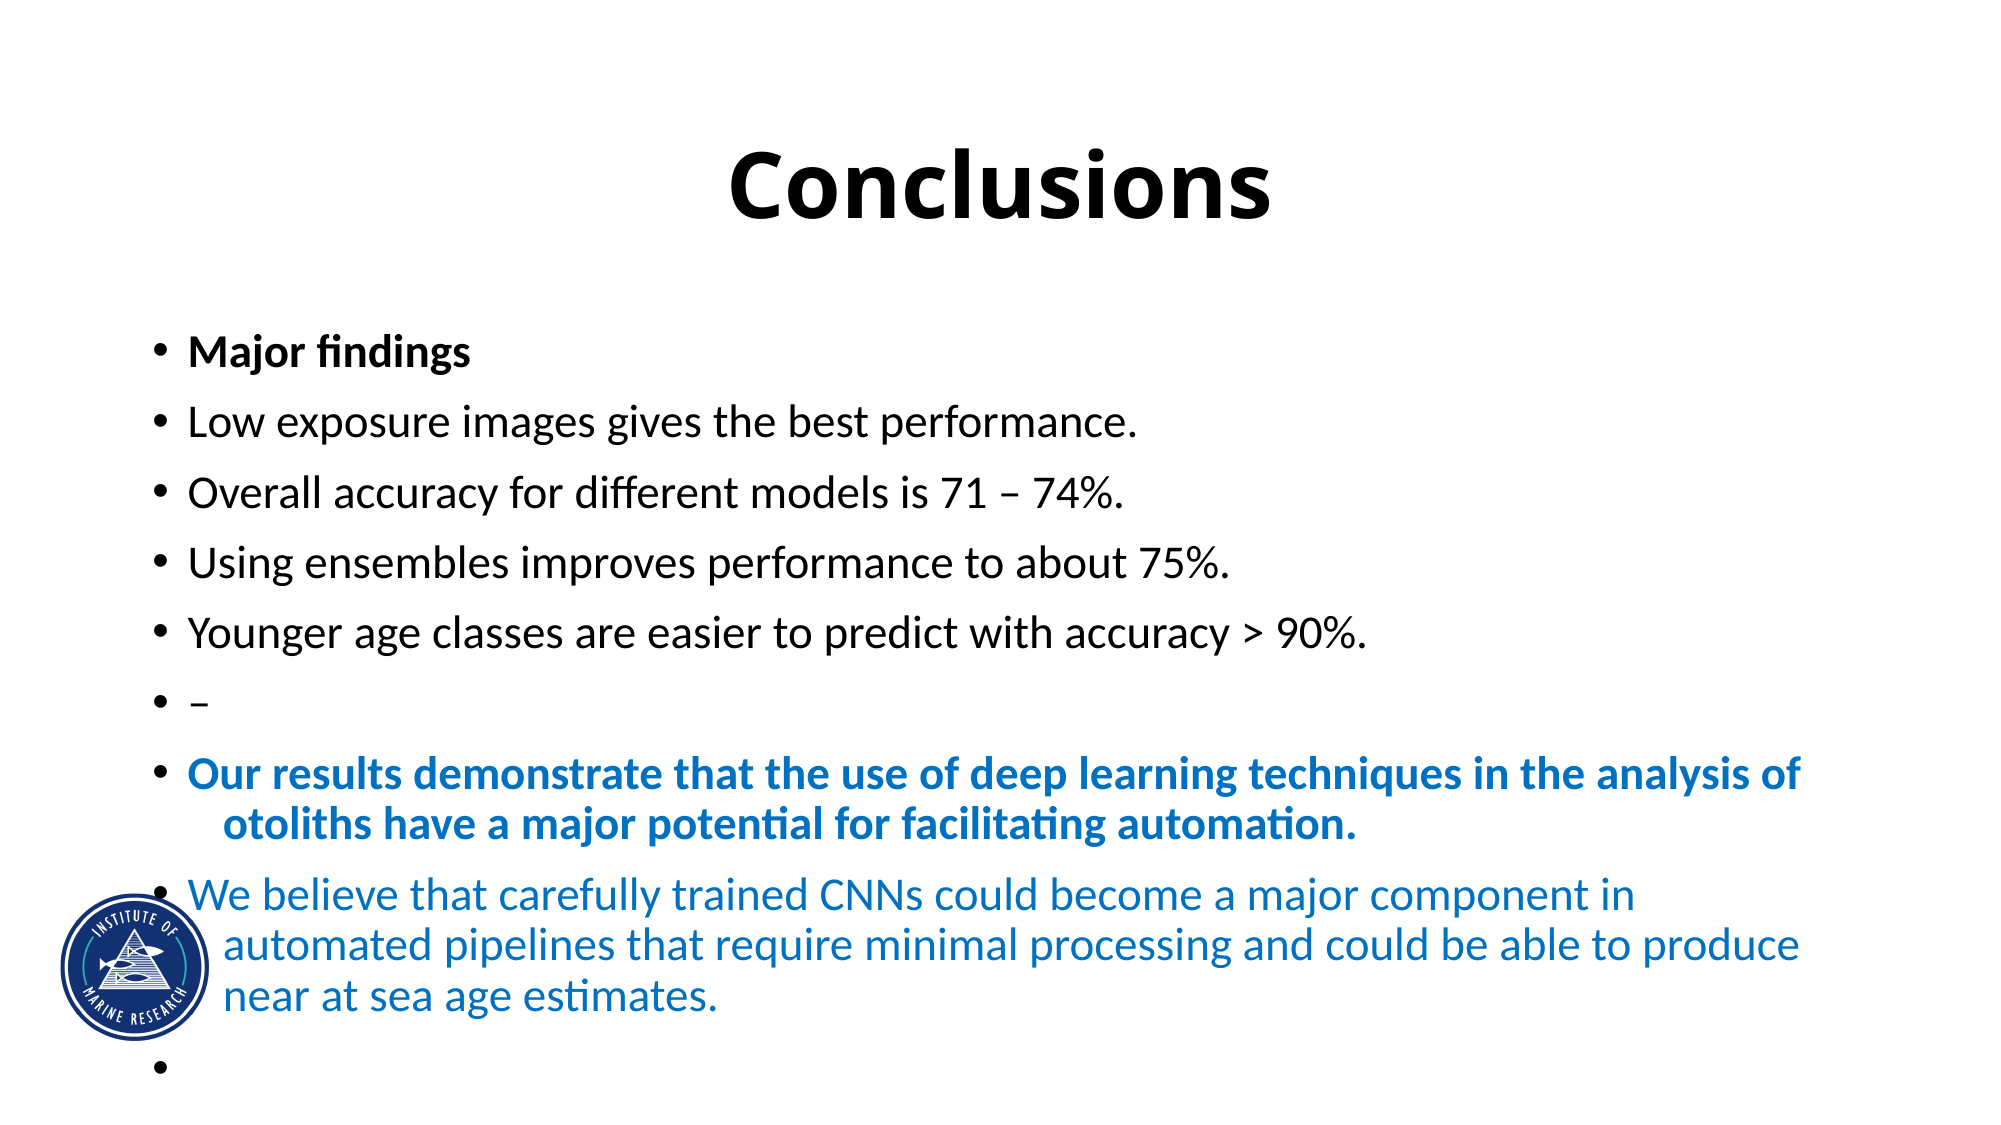

Conclusions
#
Major findings
Low exposure images gives the best performance.
Overall accuracy for different models is 71 – 74%.
Using ensembles improves performance to about 75%.
Younger age classes are easier to predict with accuracy > 90%.
–
Our results demonstrate that the use of deep learning techniques in the analysis of otoliths have a major potential for facilitating automation.
We believe that carefully trained CNNs could become a major component in automated pipelines that require minimal processing and could be able to produce near at sea age estimates.